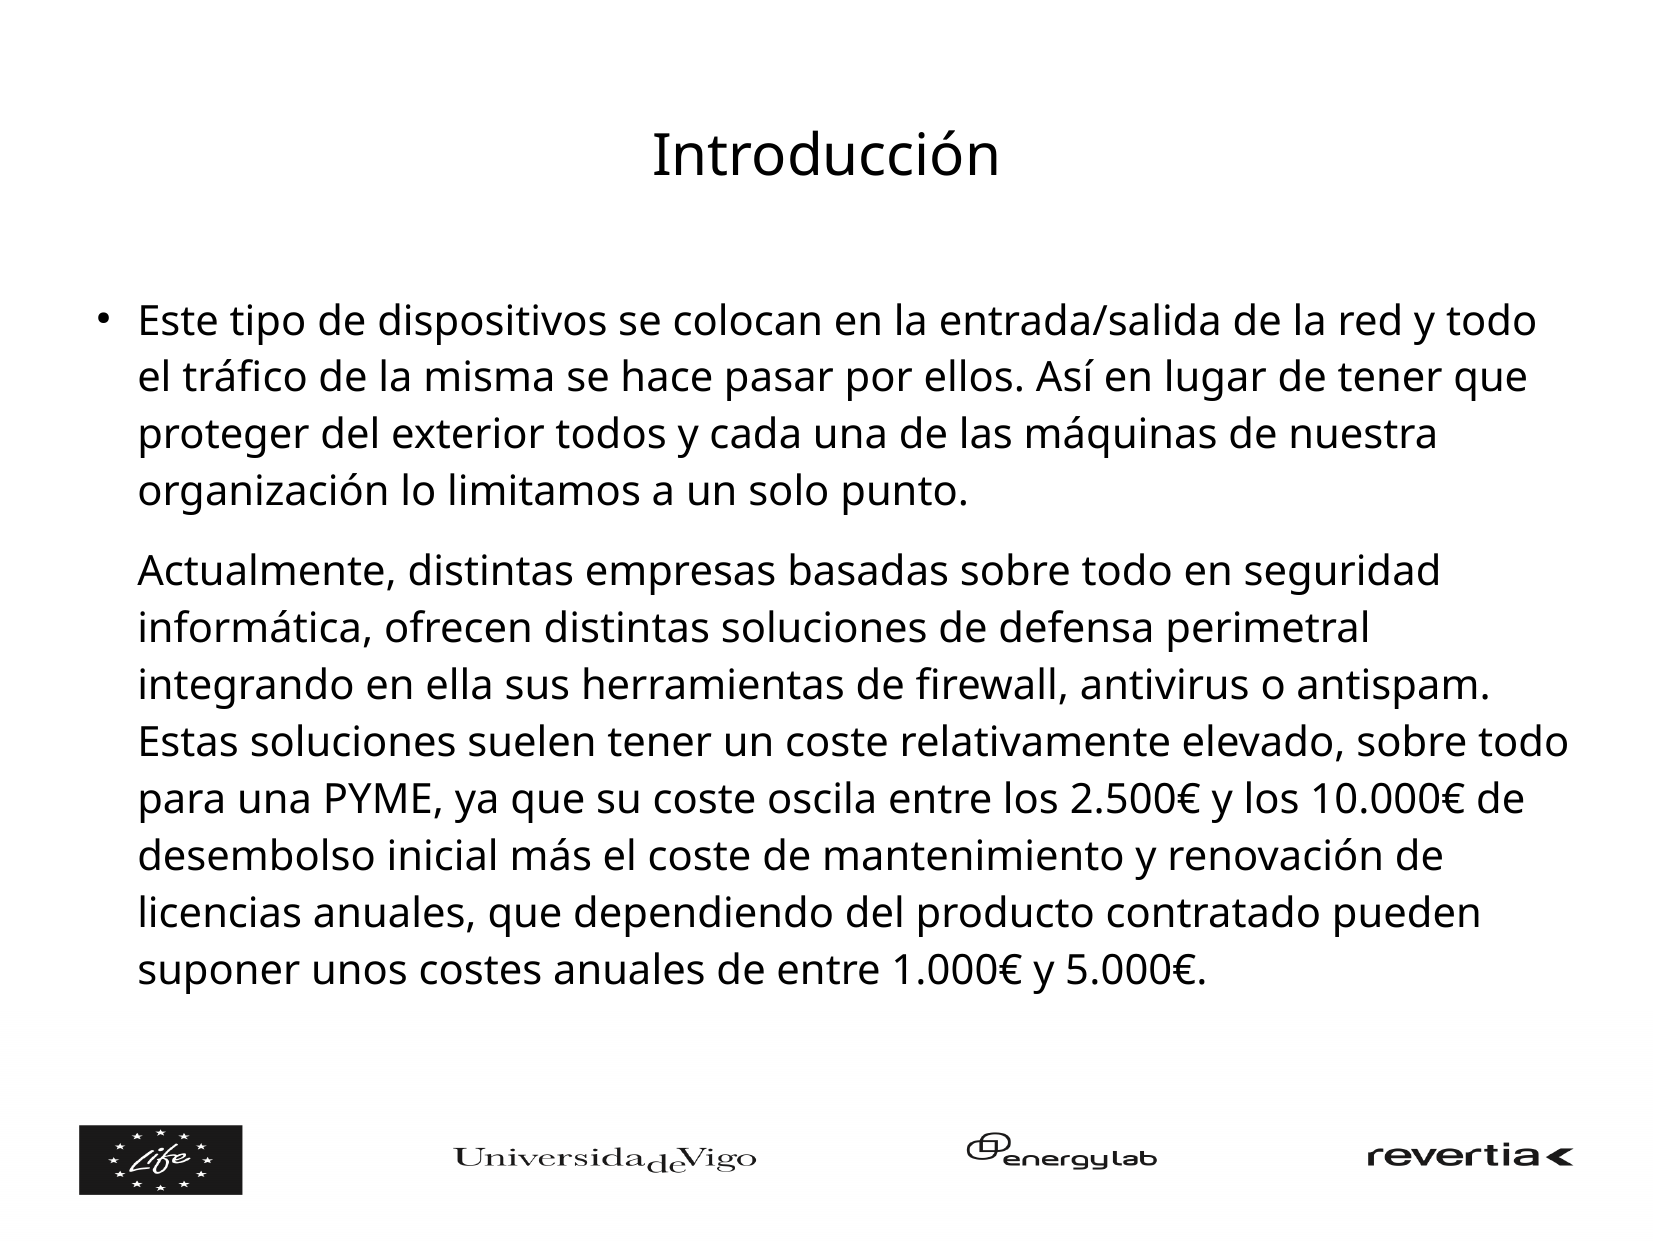

# Introducción
Este tipo de dispositivos se colocan en la entrada/salida de la red y todo el tráfico de la misma se hace pasar por ellos. Así en lugar de tener que proteger del exterior todos y cada una de las máquinas de nuestra organización lo limitamos a un solo punto.
Actualmente, distintas empresas basadas sobre todo en seguridad informática, ofrecen distintas soluciones de defensa perimetral integrando en ella sus herramientas de firewall, antivirus o antispam. Estas soluciones suelen tener un coste relativamente elevado, sobre todo para una PYME, ya que su coste oscila entre los 2.500€ y los 10.000€ de desembolso inicial más el coste de mantenimiento y renovación de licencias anuales, que dependiendo del producto contratado pueden suponer unos costes anuales de entre 1.000€ y 5.000€.